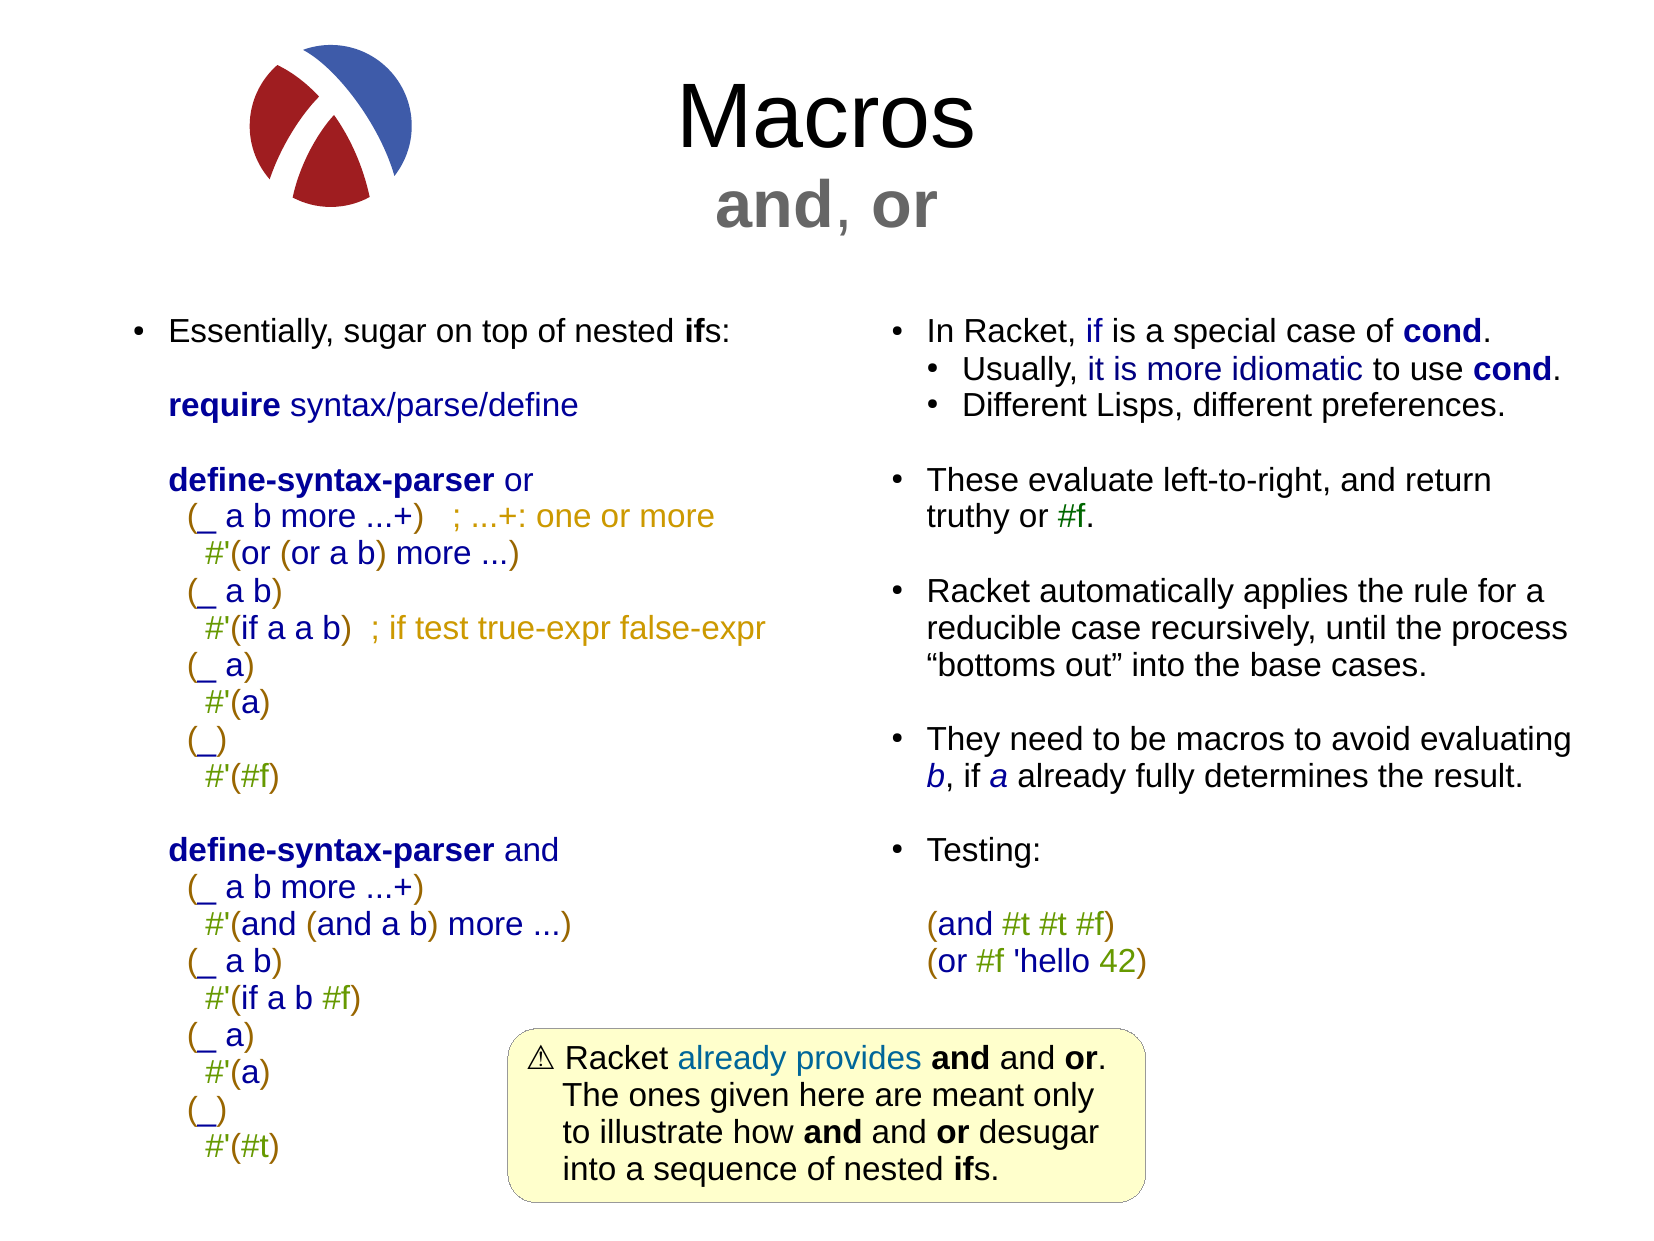

# Macros and, or
Essentially, sugar on top of nested ifs:
require syntax/parse/define
define-syntax-parser or
 (_ a b more ...+) ; ...+: one or more
 #'(or (or a b) more ...)
 (_ a b)
 #'(if a a b) ; if test true-expr false-expr
 (_ a)
 #'(a)
 (_)
 #'(#f)
define-syntax-parser and
 (_ a b more ...+)
 #'(and (and a b) more ...)
 (_ a b)
 #'(if a b #f)
 (_ a)
 #'(a)
 (_)
 #'(#t)
In Racket, if is a special case of cond.
Usually, it is more idiomatic to use cond.
Different Lisps, different preferences.
These evaluate left-to-right, and return
truthy or #f.
Racket automatically applies the rule for a reducible case recursively, until the process “bottoms out” into the base cases.
They need to be macros to avoid evaluating b, if a already fully determines the result.
Testing:
(and #t #t #f)
(or #f 'hello 42)
⚠ Racket already provides and and or.
 The ones given here are meant only
 to illustrate how and and or desugar
 into a sequence of nested ifs.